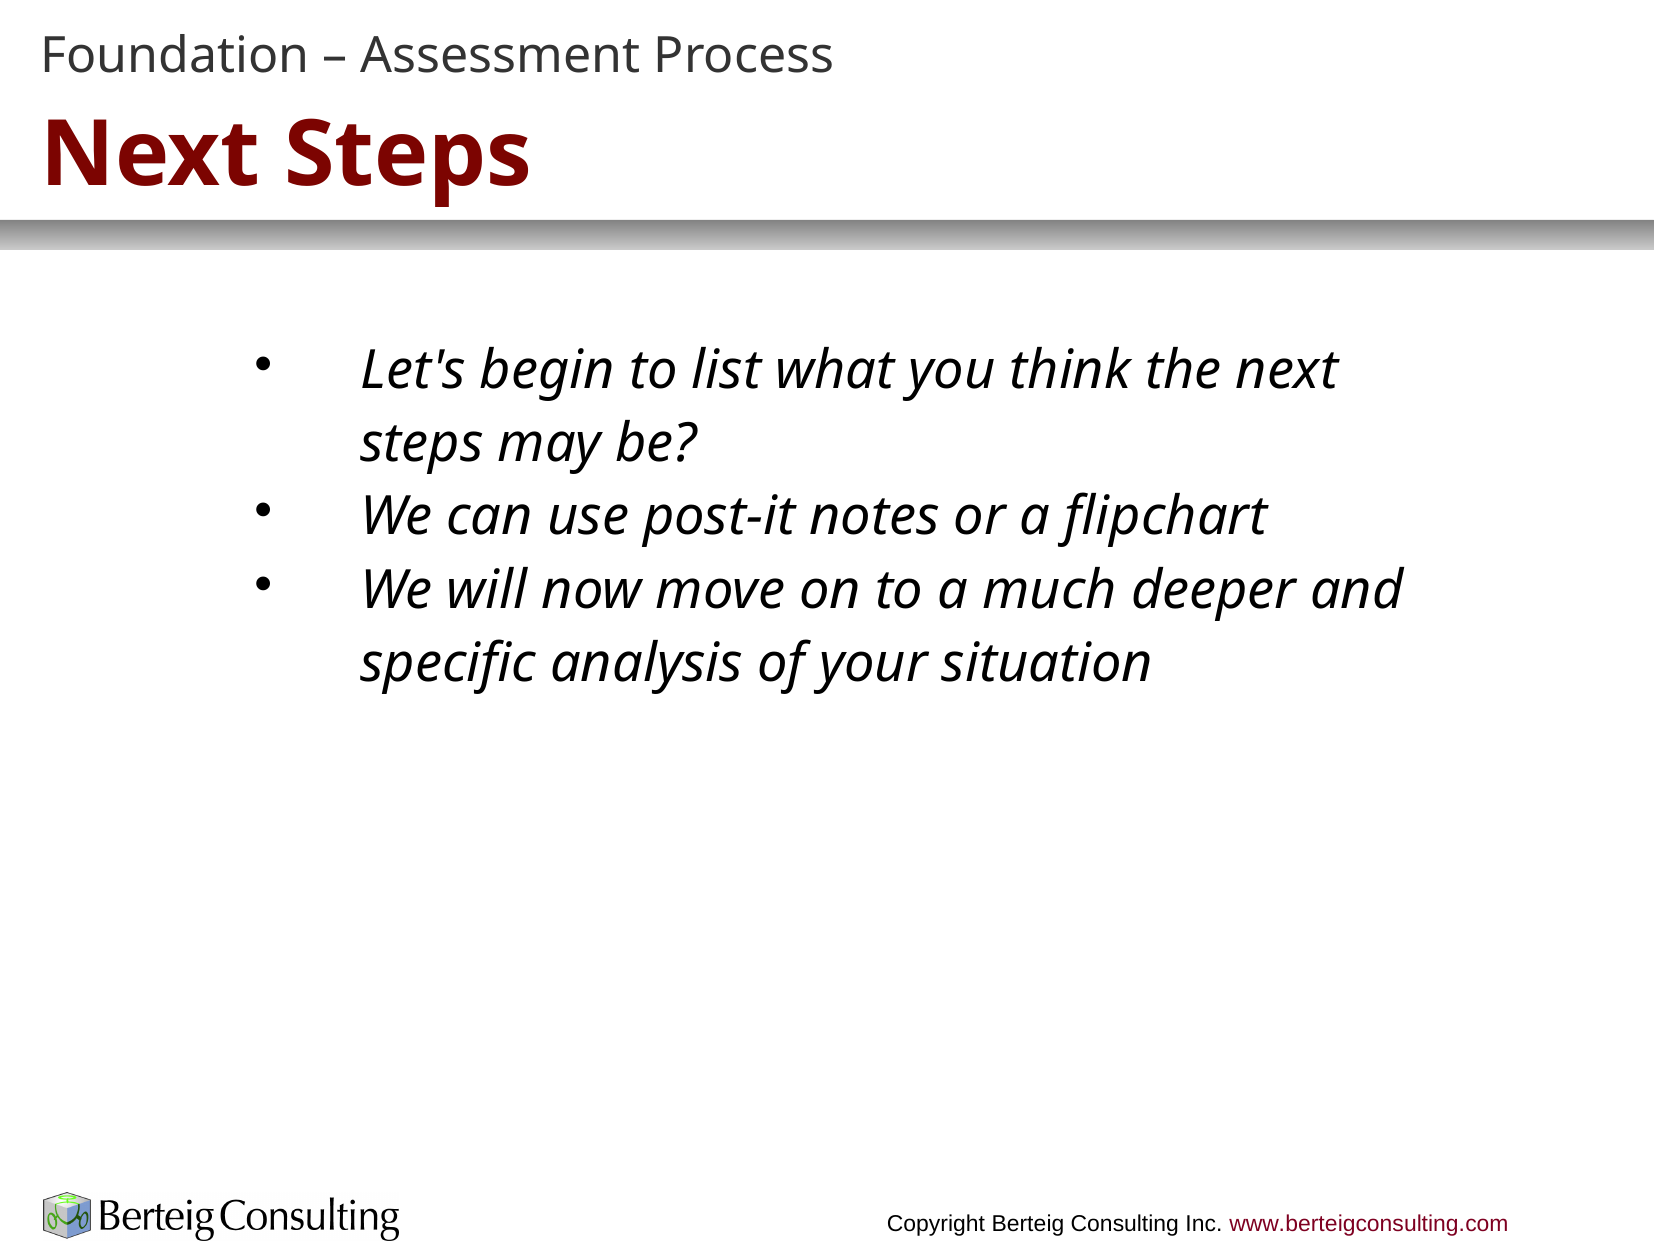

# Foundation – Assessment Process Next Steps
Let's begin to list what you think the next steps may be?
We can use post-it notes or a flipchart
We will now move on to a much deeper and specific analysis of your situation
Copyright Berteig Consulting Inc. www.berteigconsulting.com